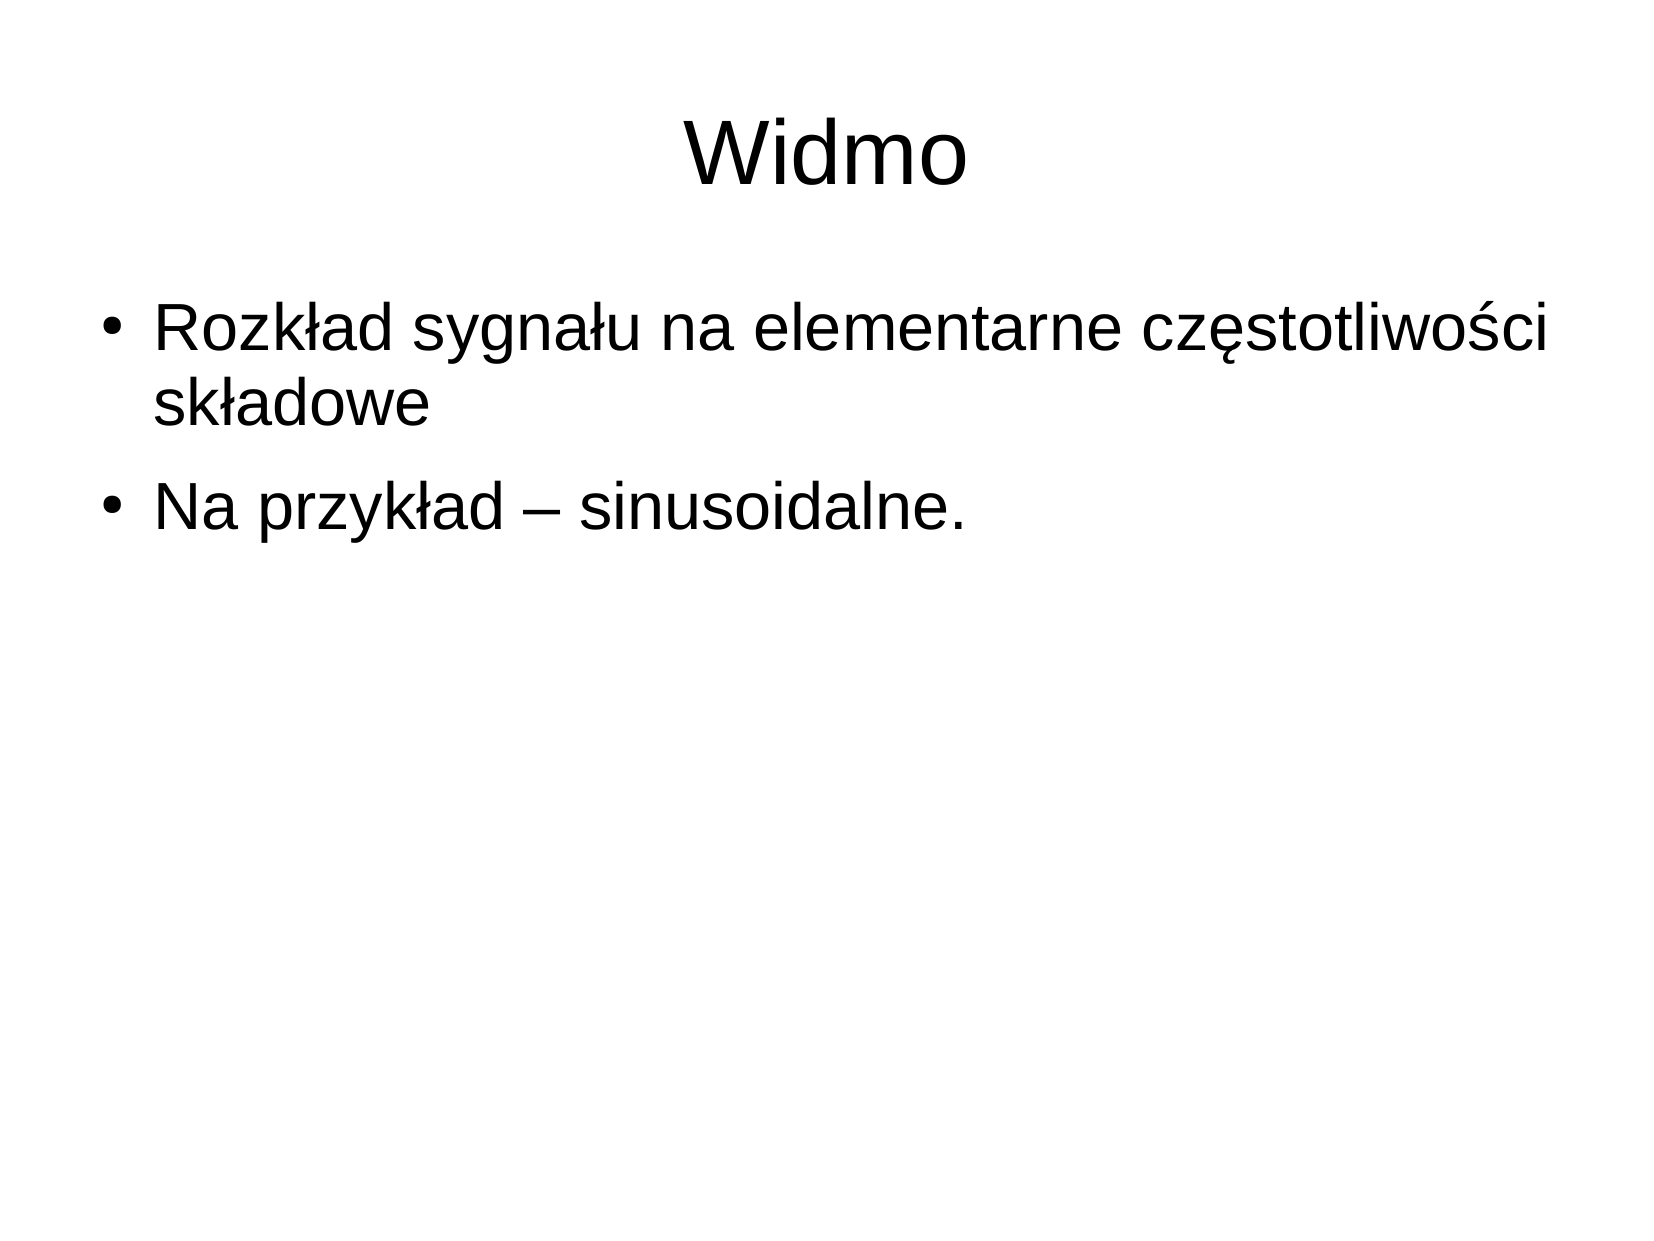

# Widmo
Rozkład sygnału na elementarne częstotliwości składowe
Na przykład – sinusoidalne.